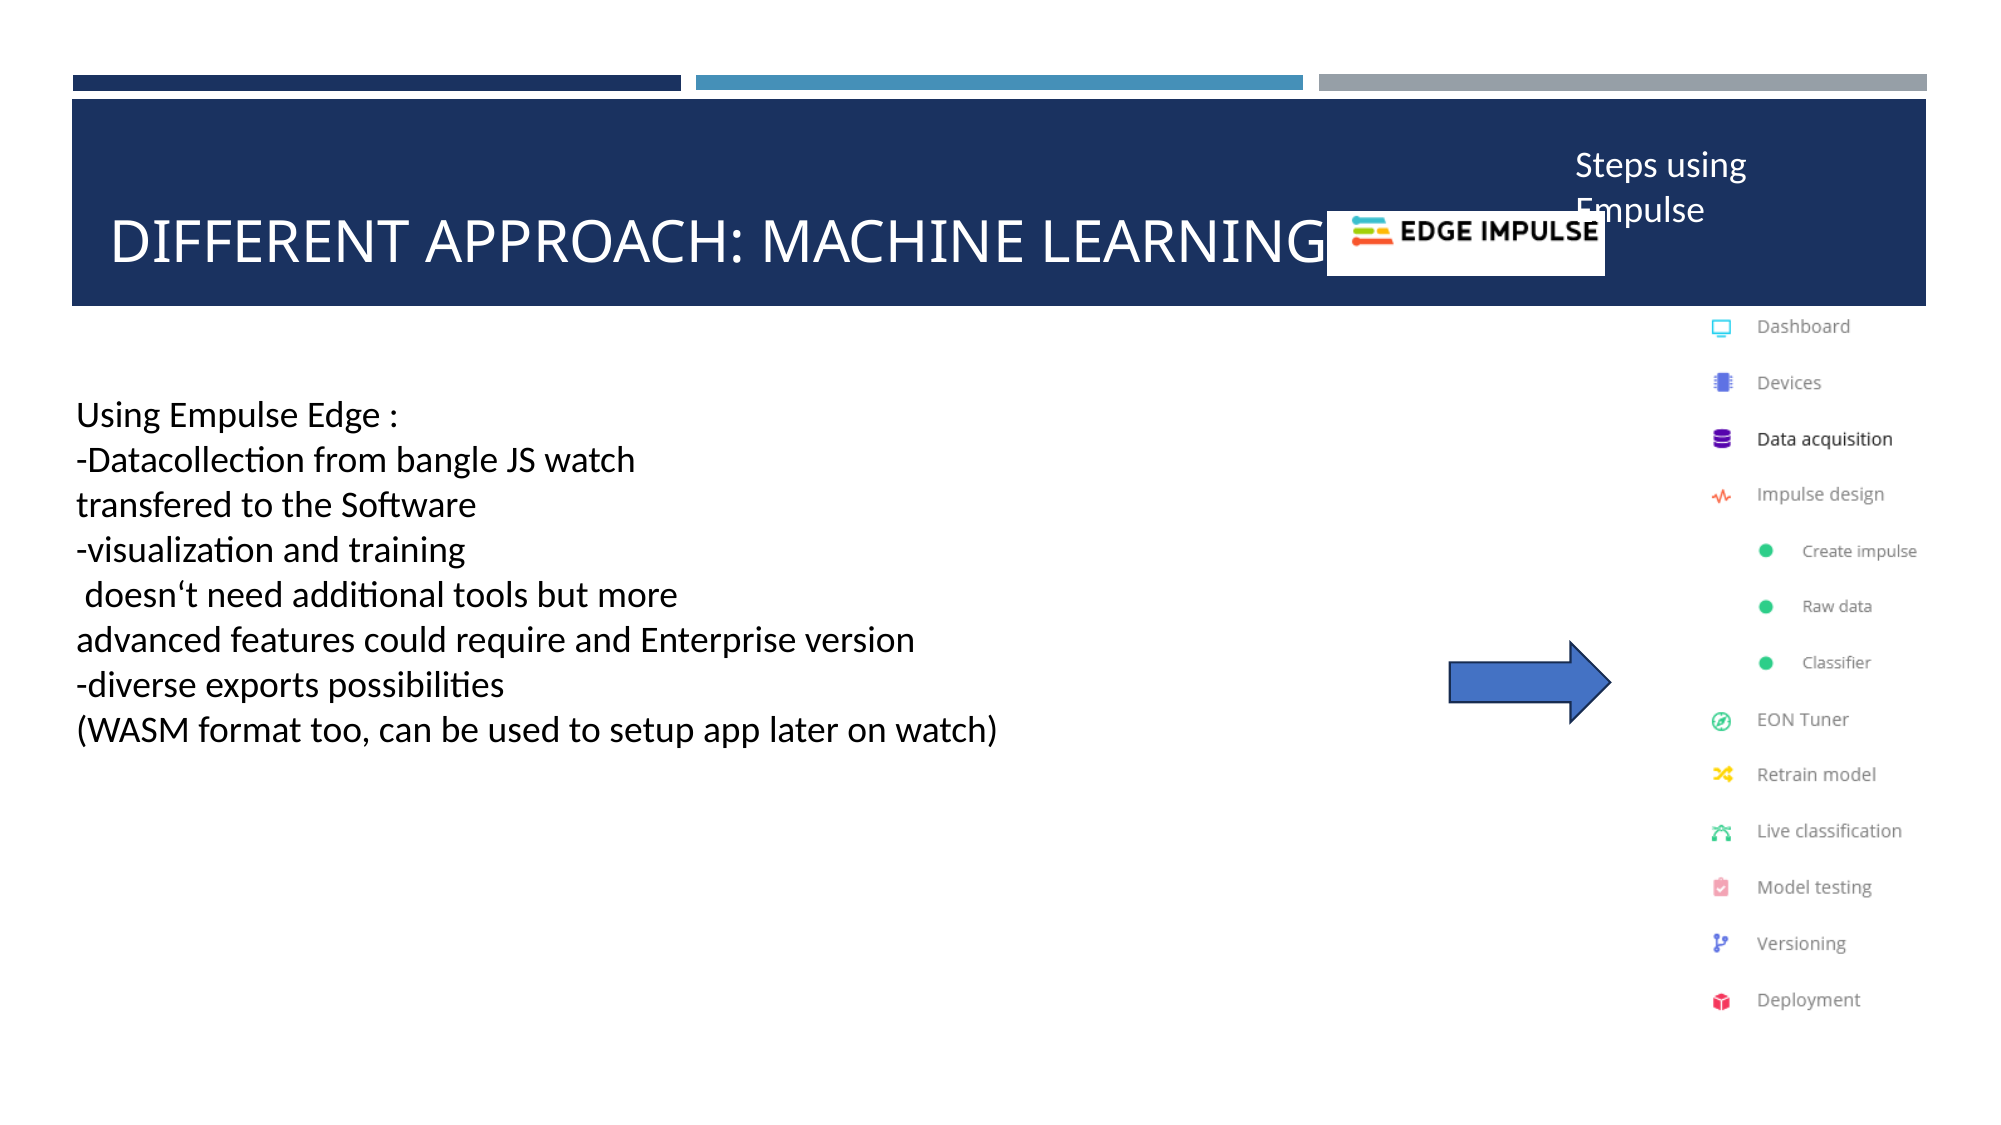

Steps using Empulse
# Different Approach: MACHINE LEARNING
Using Empulse Edge :
-Datacollection from bangle JS watch
transfered to the Software
-visualization and training
 doesn‘t need additional tools but more
advanced features could require and Enterprise version
-diverse exports possibilities
(WASM format too, can be used to setup app later on watch)